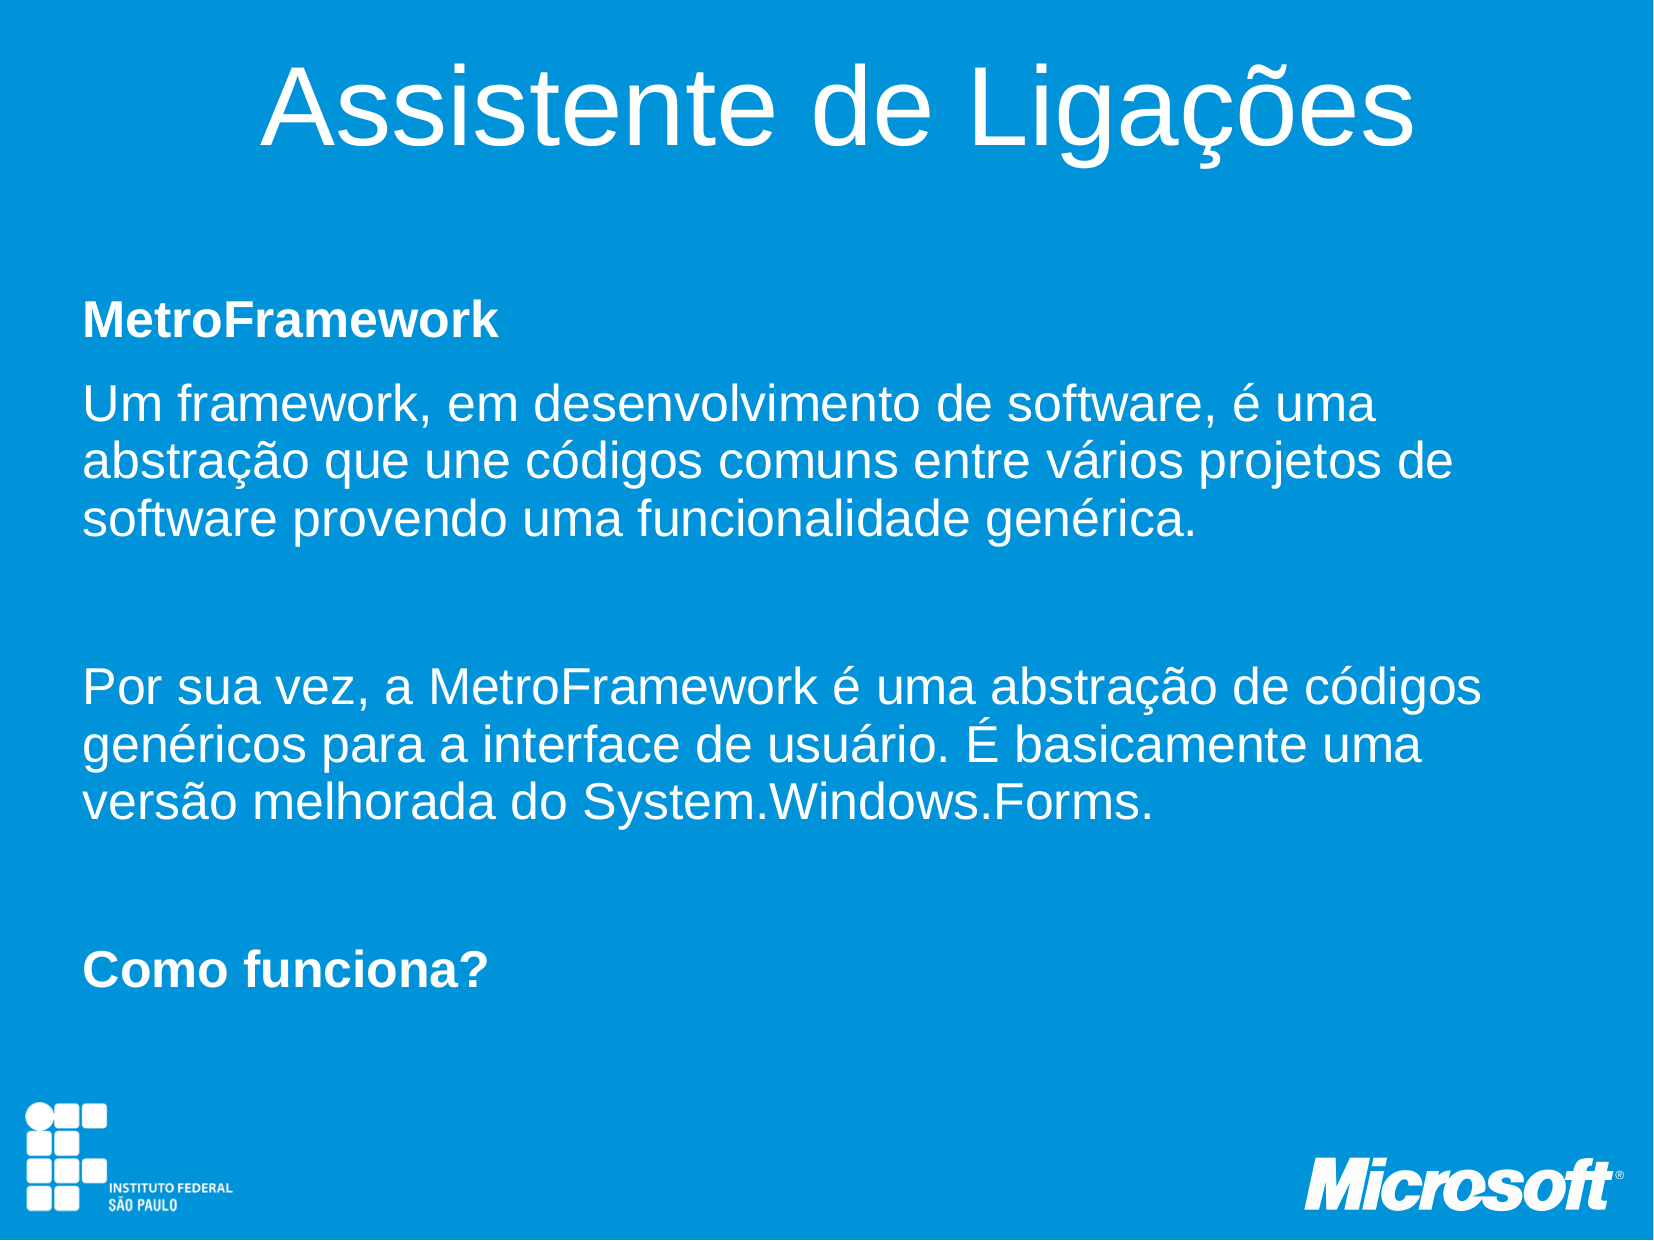

Assistente de Ligações
# MetroFramework
Um framework, em desenvolvimento de software, é uma abstração que une códigos comuns entre vários projetos de software provendo uma funcionalidade genérica.
Por sua vez, a MetroFramework é uma abstração de códigos genéricos para a interface de usuário. É basicamente uma versão melhorada do System.Windows.Forms.
Como funciona?